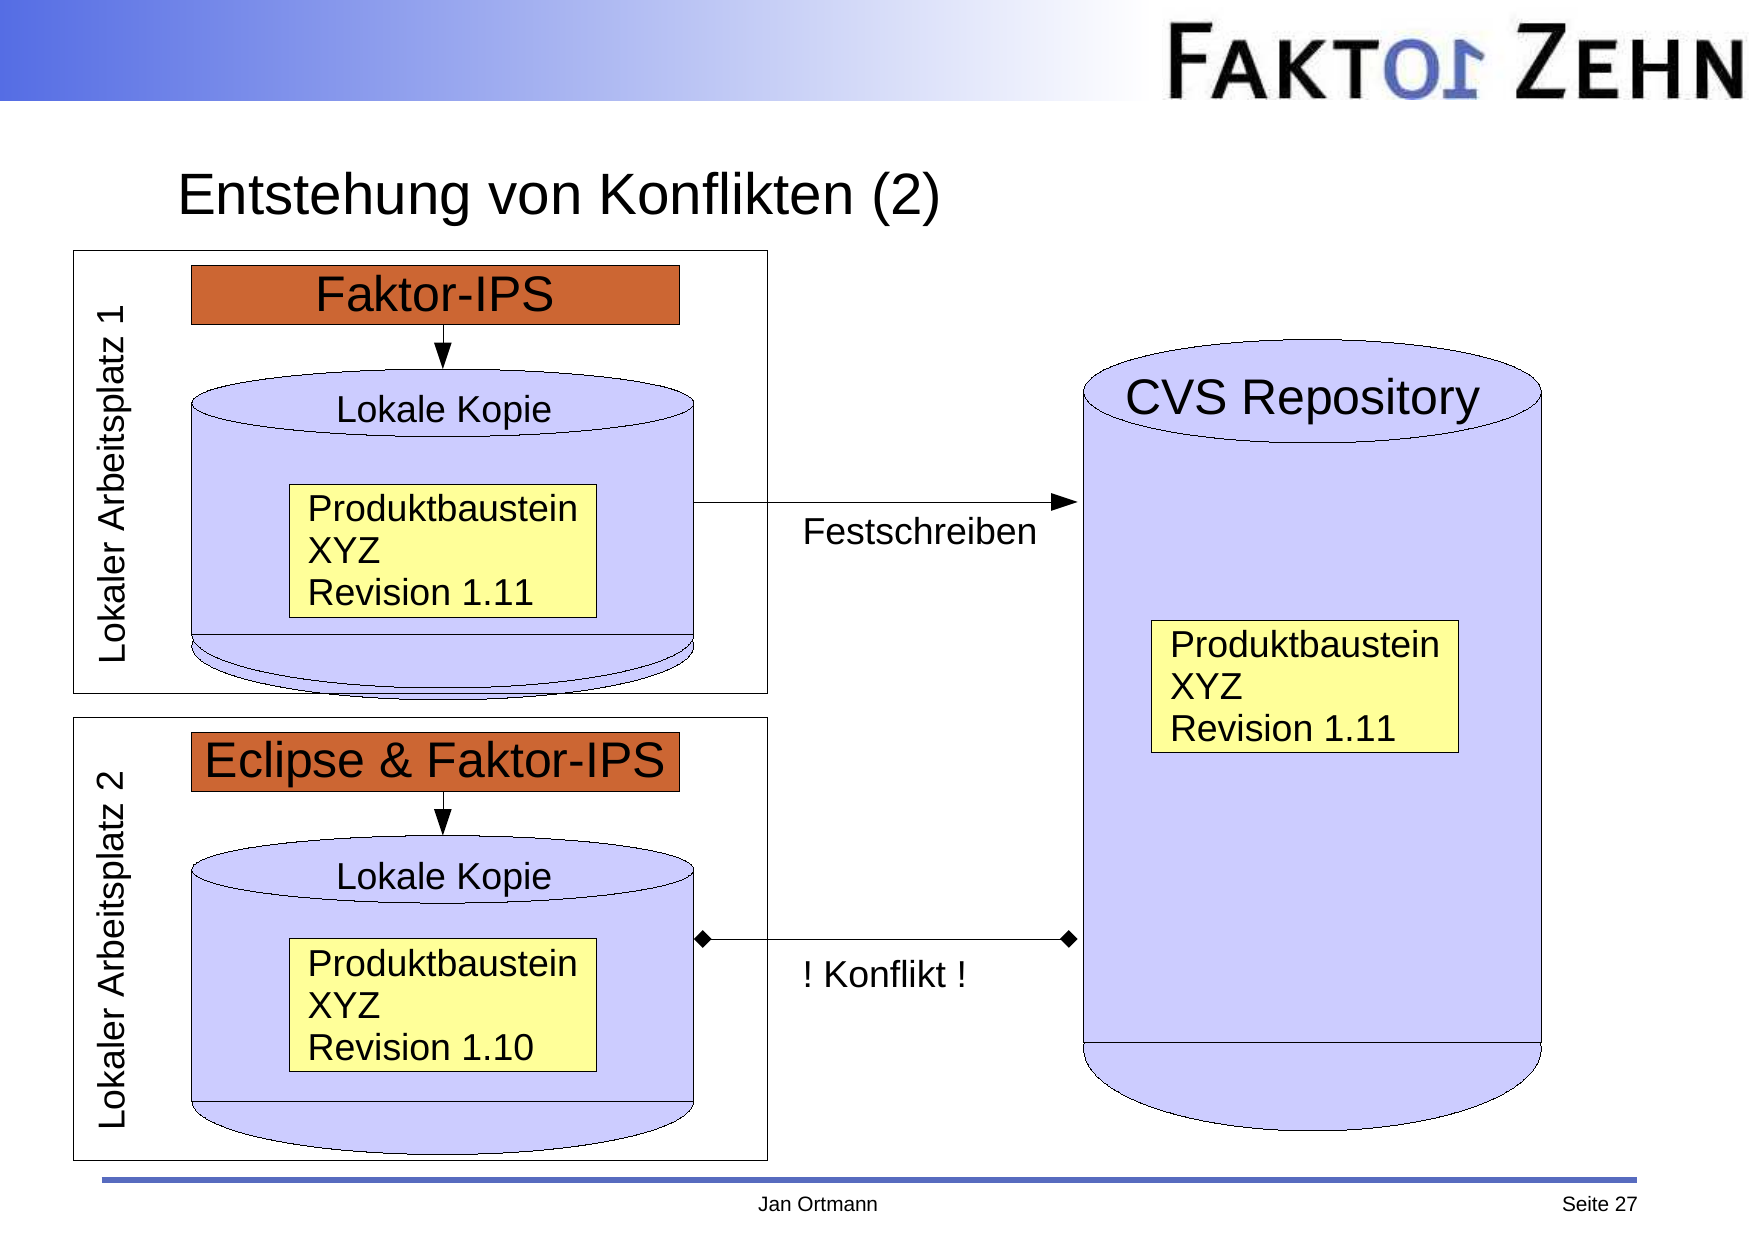

# Entstehung von Konflikten (2)
Faktor-IPS
CVS Repository
Lokale Kopie
Lokaler Arbeitsplatz 1
Produktbaustein
XYZ
Revision 1.11
Festschreiben
Produktbaustein
XYZ
Revision 1.11
Eclipse & Faktor-IPS
Lokale Kopie
Lokaler Arbeitsplatz 2
Produktbaustein
XYZ
Revision 1.10
! Konflikt !